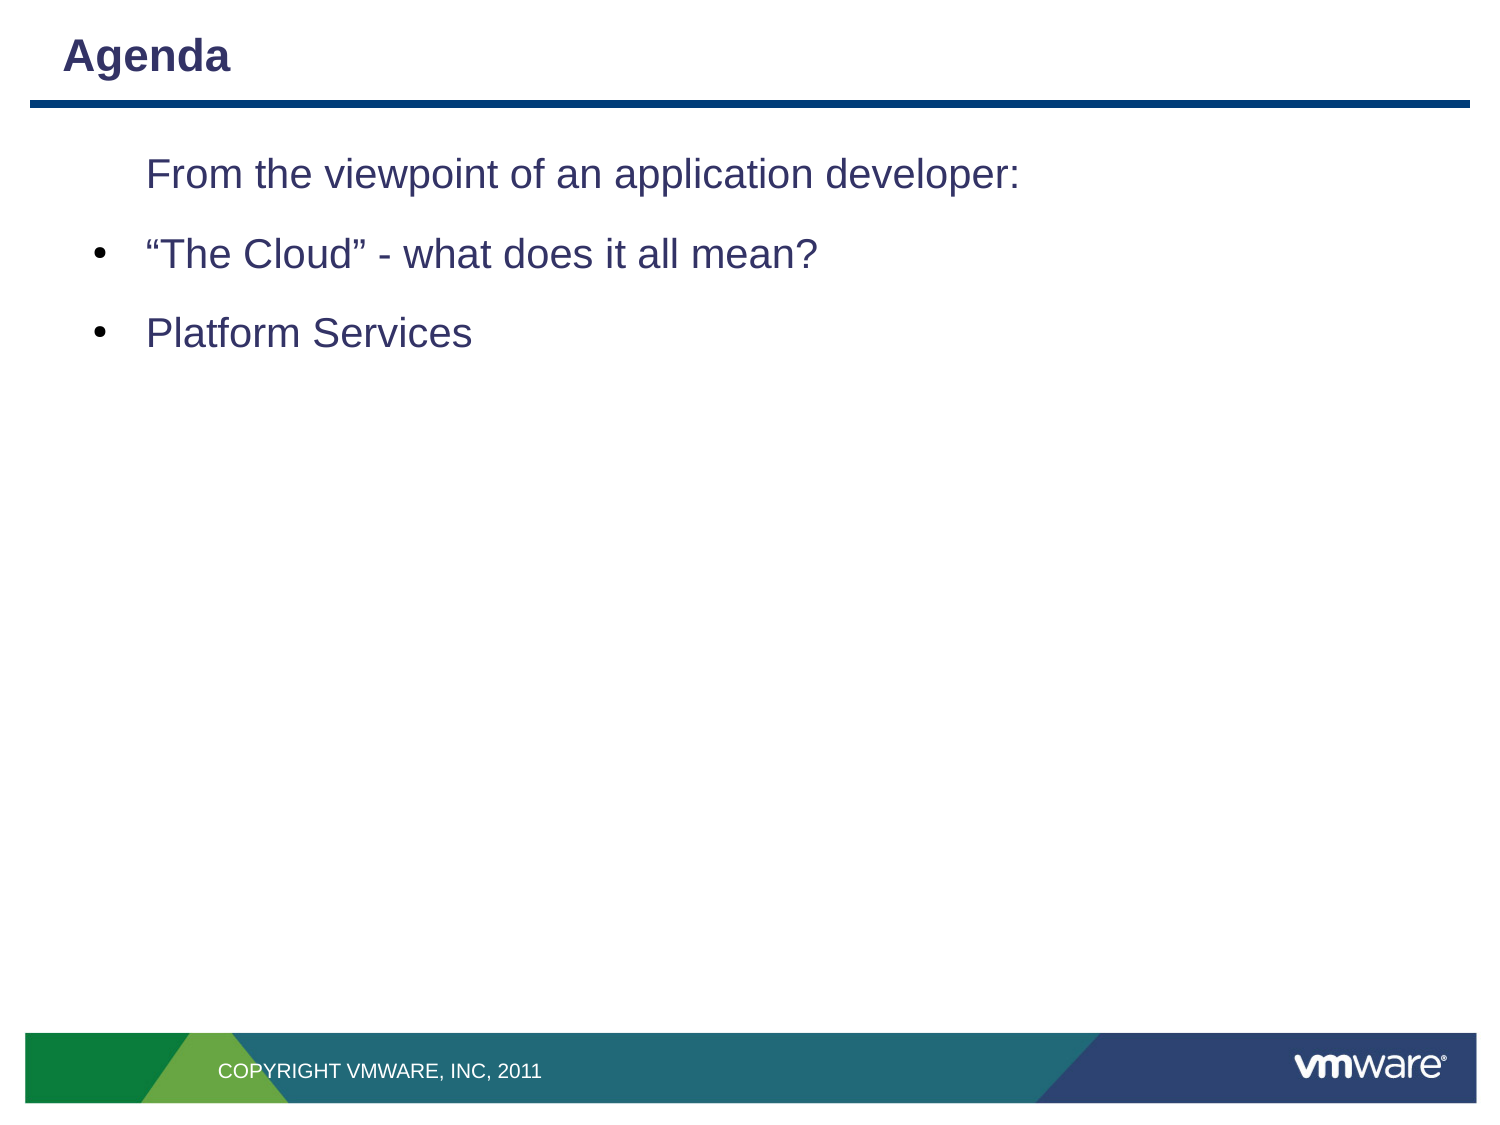

# Agenda
From the viewpoint of an application developer:
“The Cloud” - what does it all mean?
Platform Services